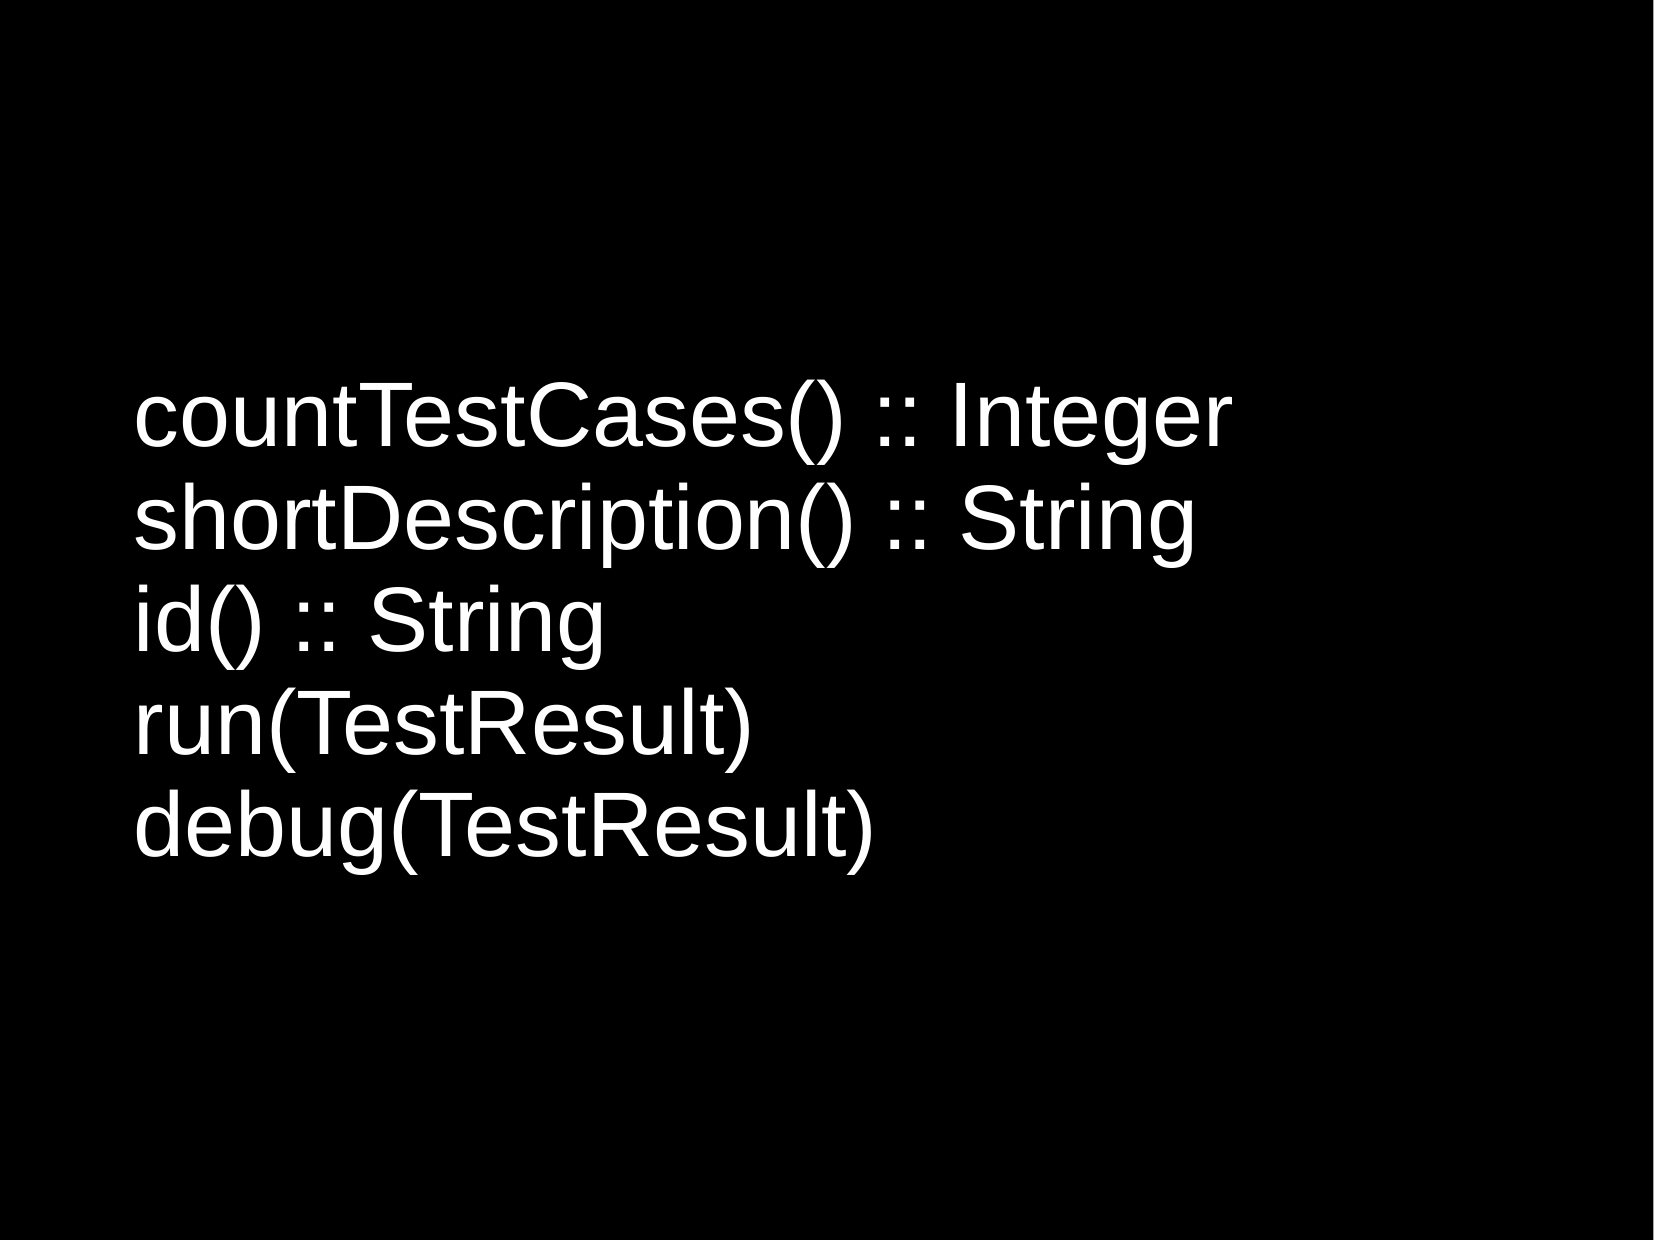

# countTestCases() :: Integer shortDescription() :: String id() :: String run(TestResult) debug(TestResult)